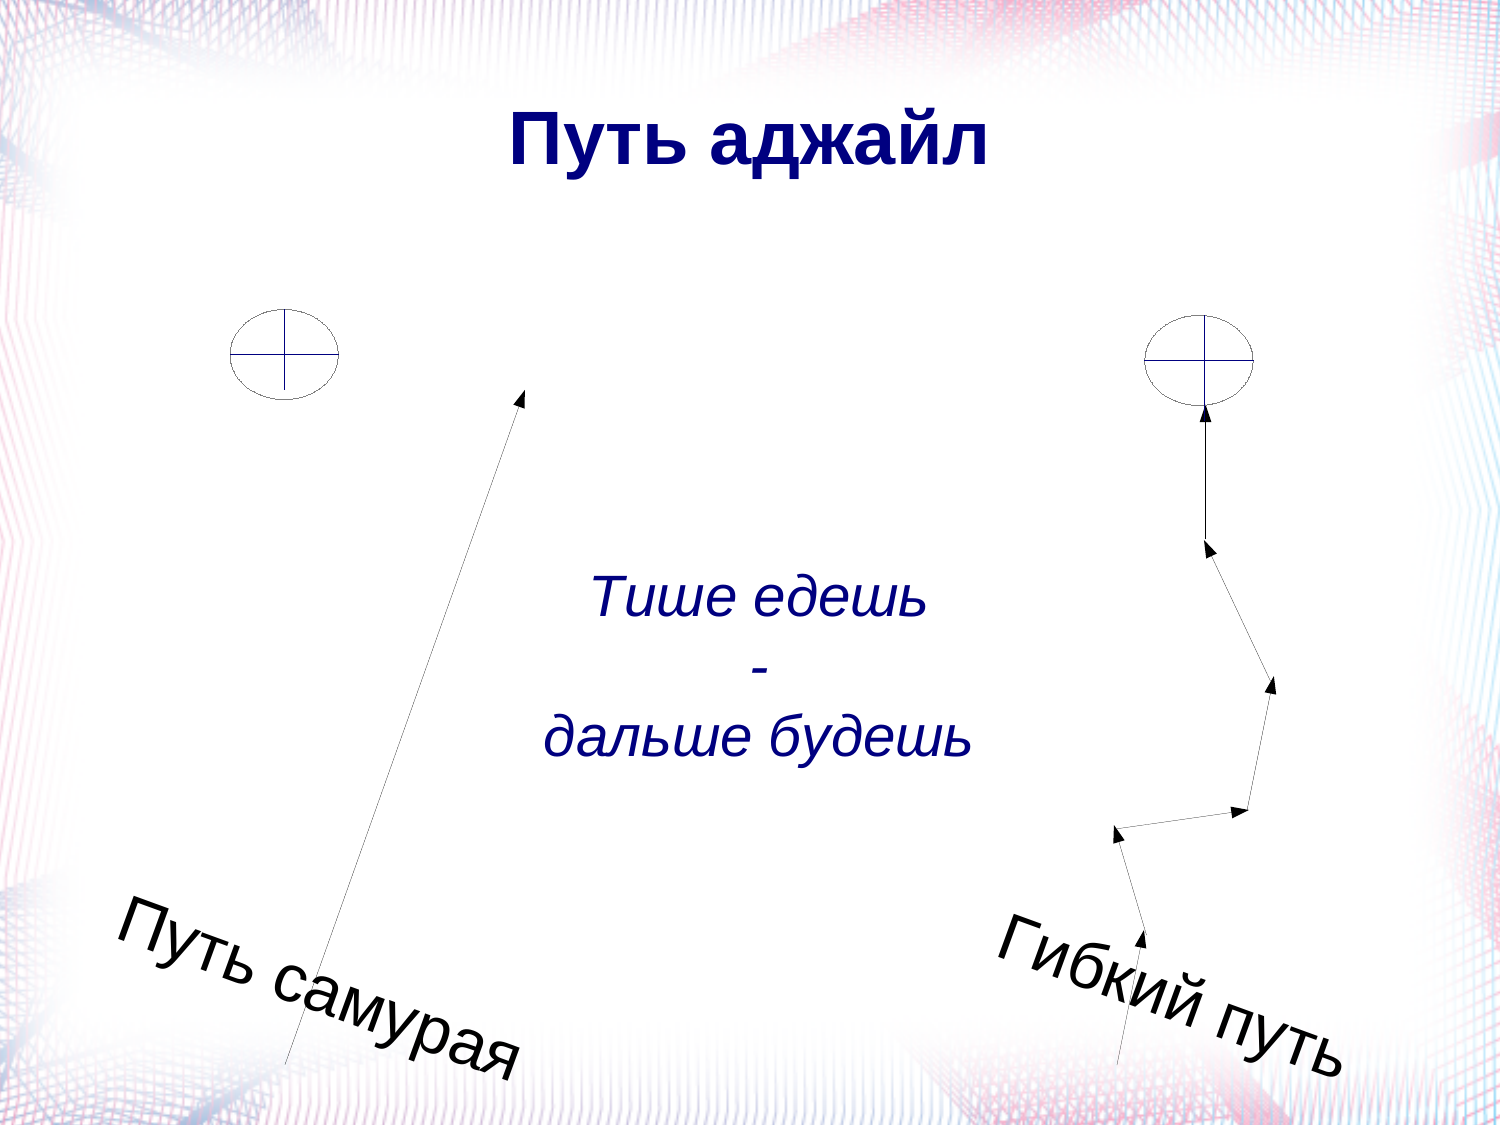

# Путь аджайл
Тише едешь
-
дальше будешь
Путь самурая
Гибкий путь